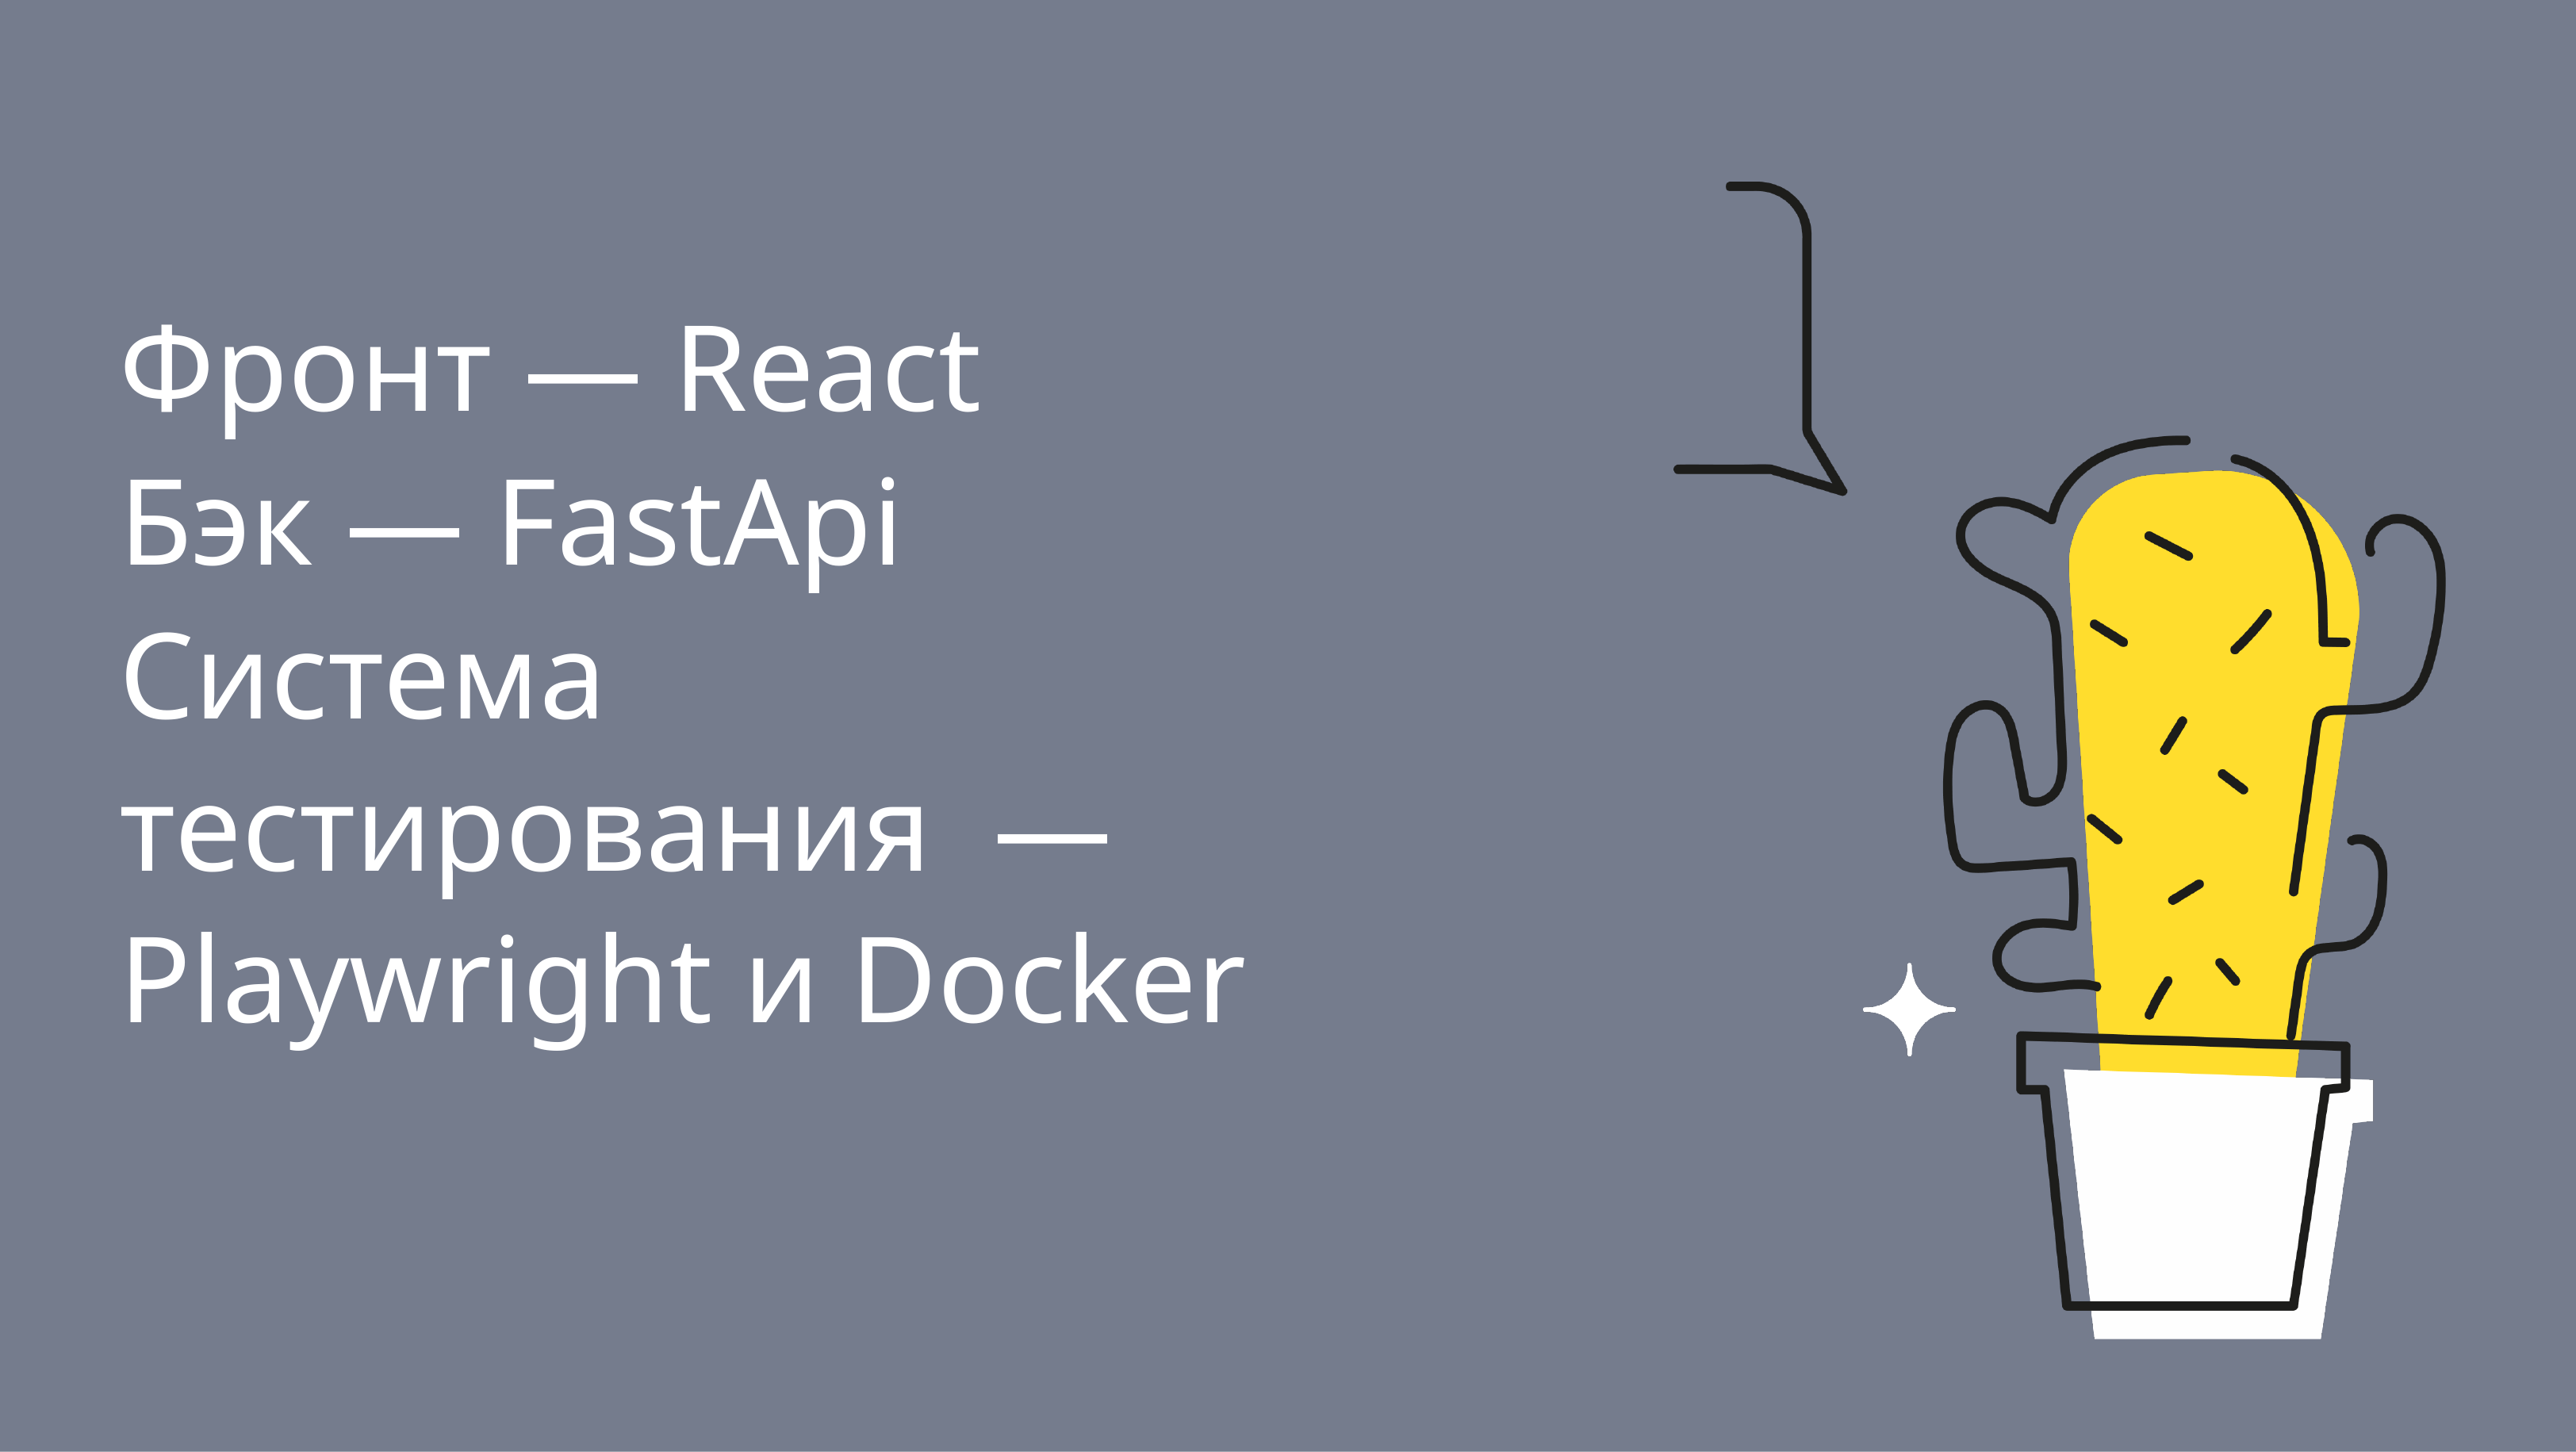

Фронт — React
Бэк — FastApi
Система тестирования — Playwright и Docker